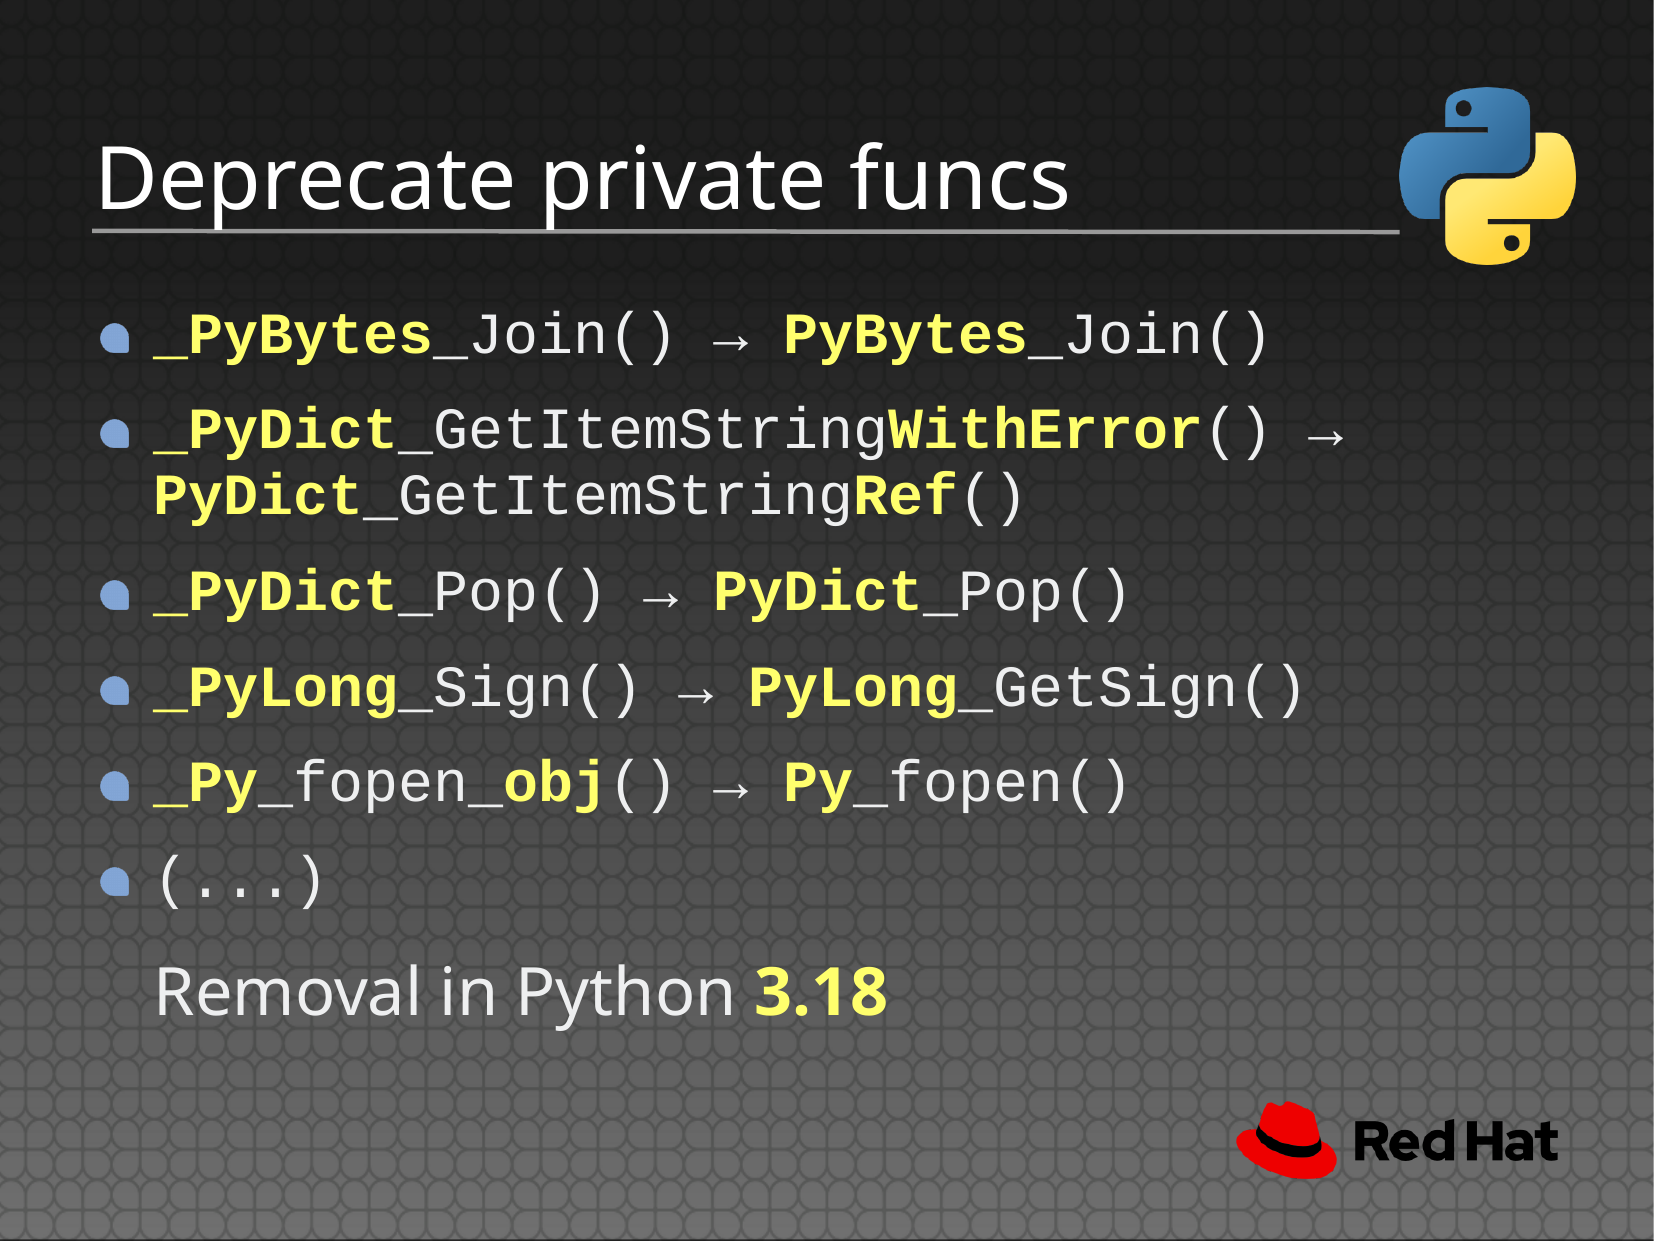

Deprecate private funcs
# _PyBytes_Join() → PyBytes_Join()
_PyDict_GetItemStringWithError() → PyDict_GetItemStringRef()
_PyDict_Pop() → PyDict_Pop()
_PyLong_Sign() → PyLong_GetSign()
_Py_fopen_obj() → Py_fopen()
(...)
Removal in Python 3.18